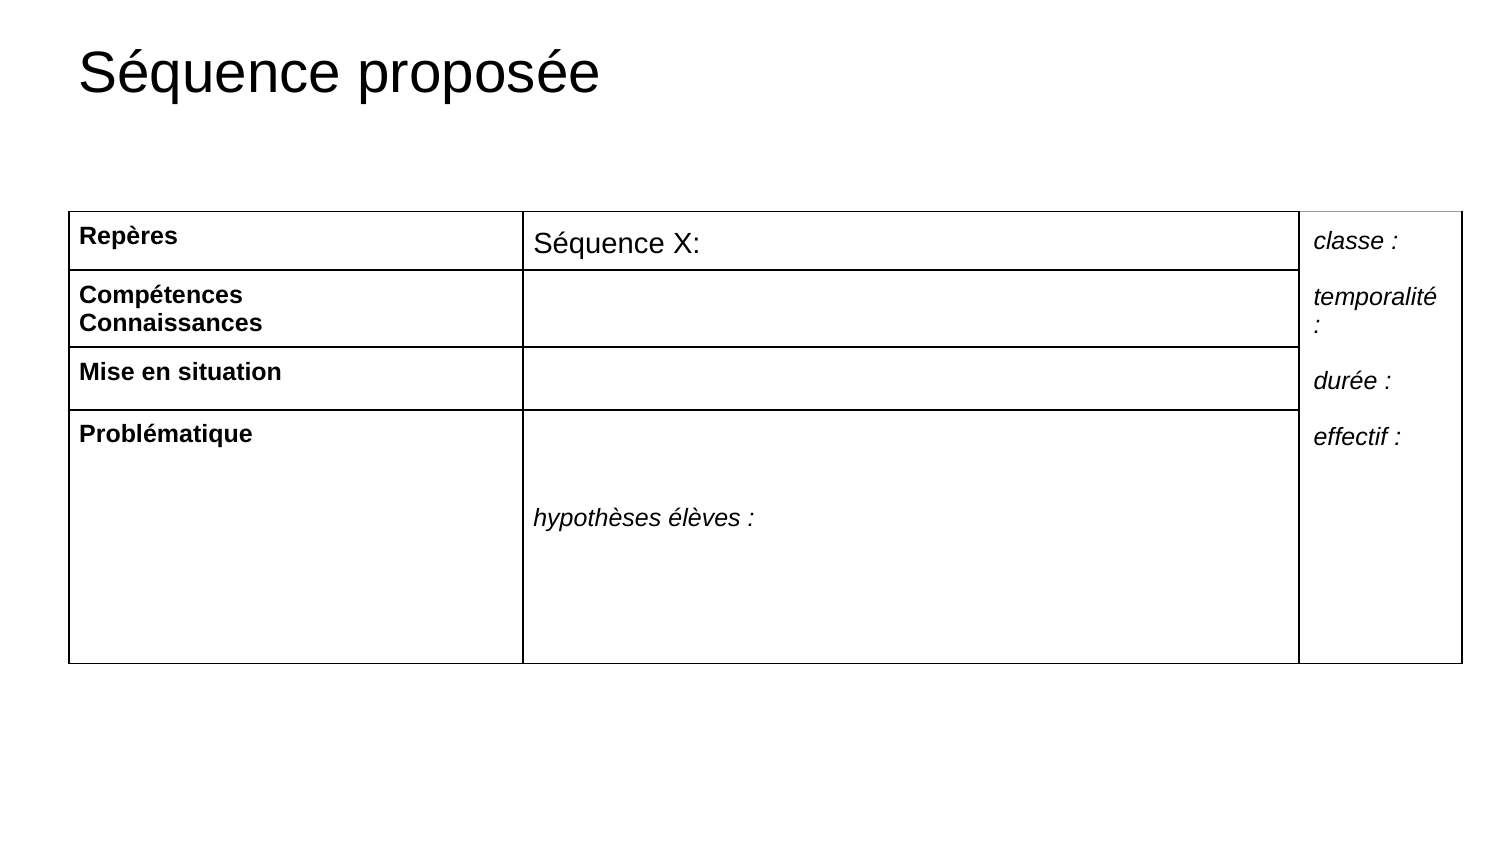

# Séquence proposée
| Repères | Séquence X: | classe : temporalité : durée : effectif : |
| --- | --- | --- |
| Compétences Connaissances | | |
| Mise en situation | | |
| Problématique | hypothèses élèves : | |